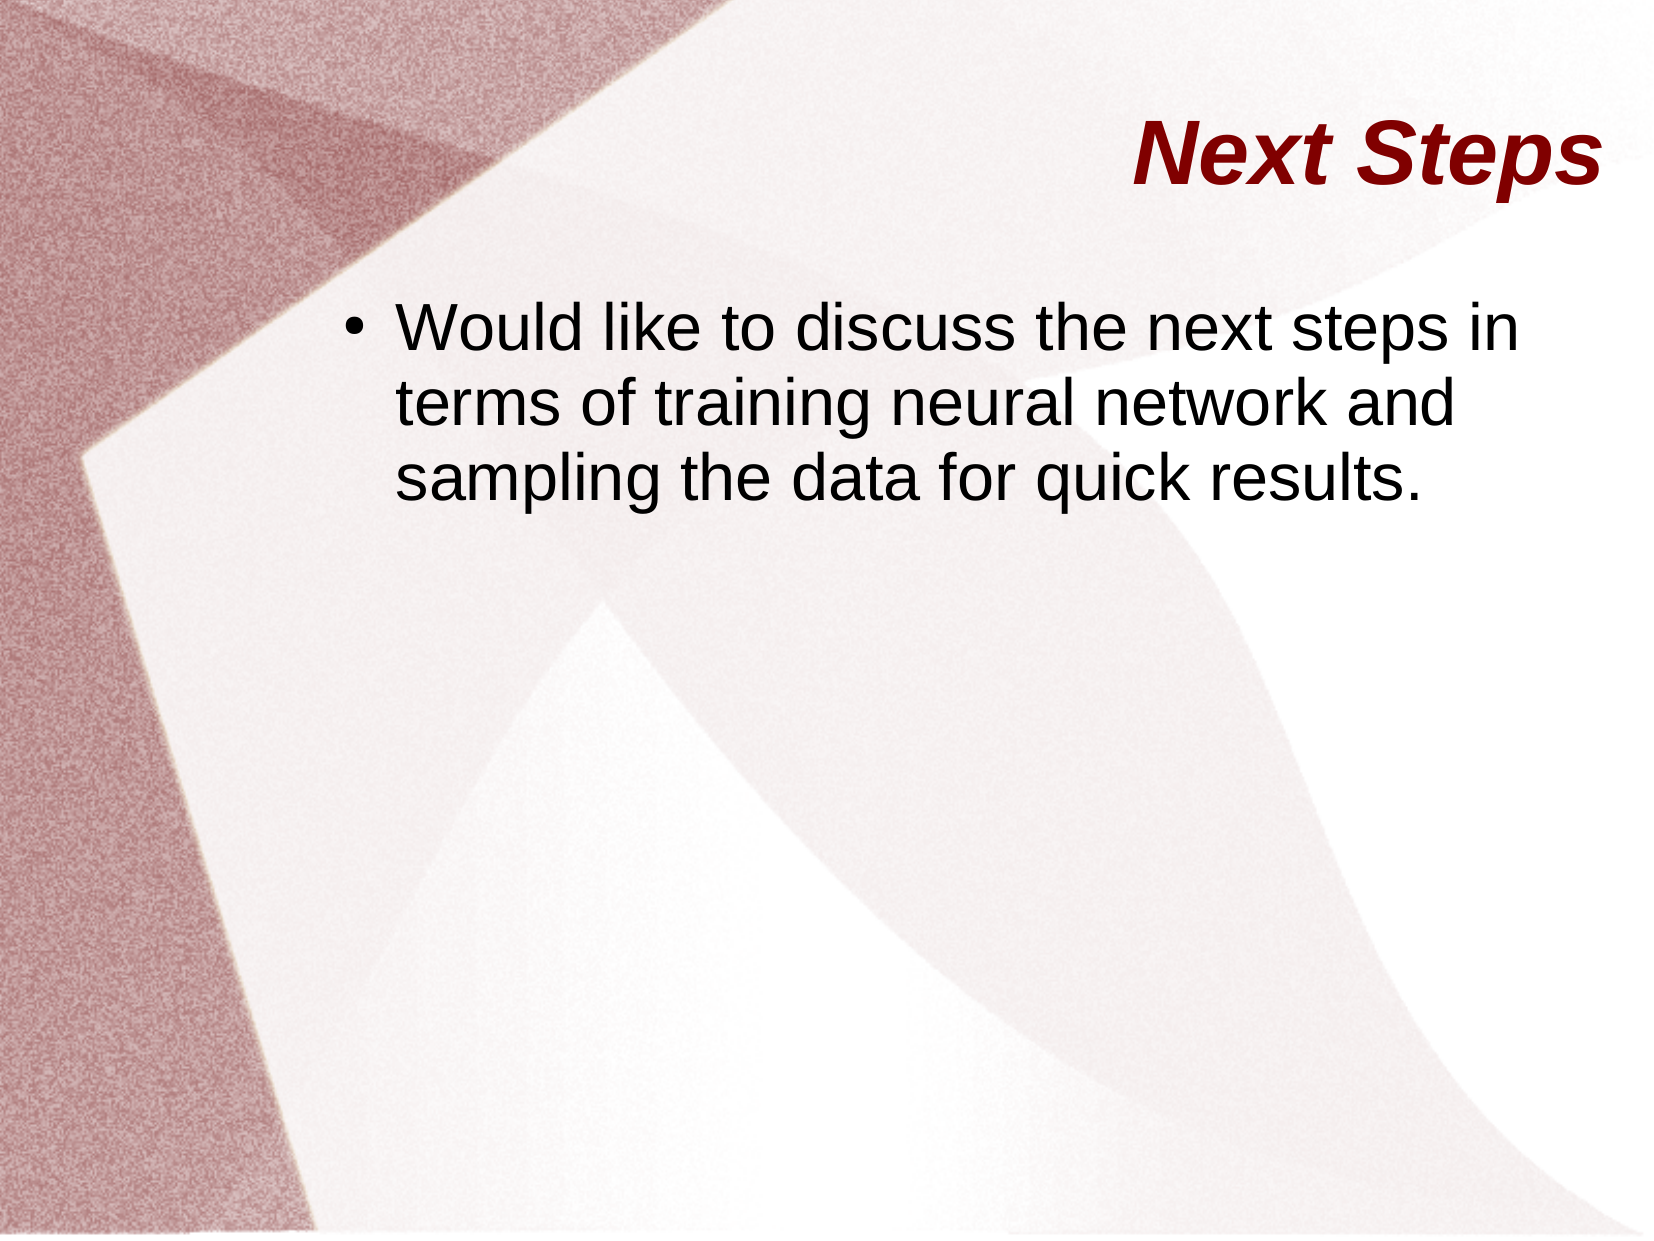

# Next Steps
Would like to discuss the next steps in terms of training neural network and sampling the data for quick results.